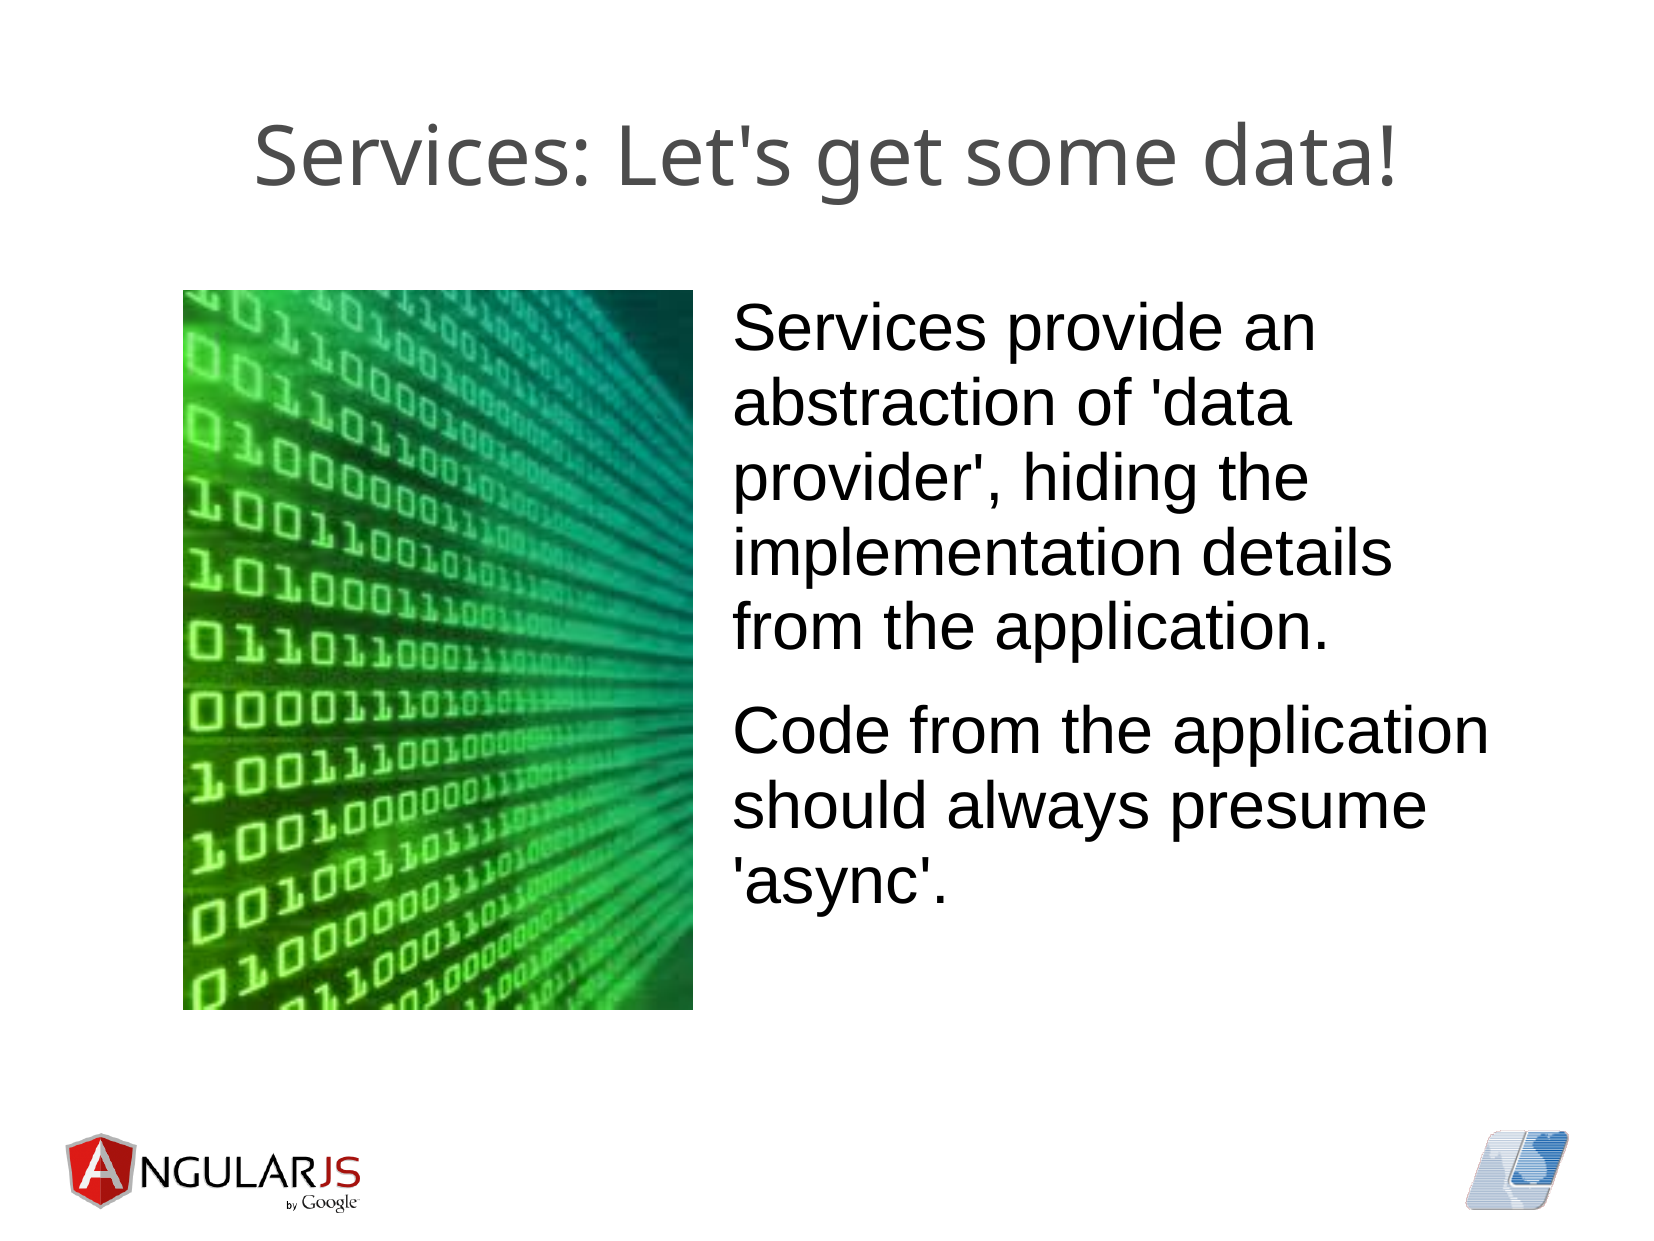

# Services: Let's get some data!
Services provide an abstraction of 'data provider', hiding the implementation details from the application.
Code from the application should always presume 'async'.